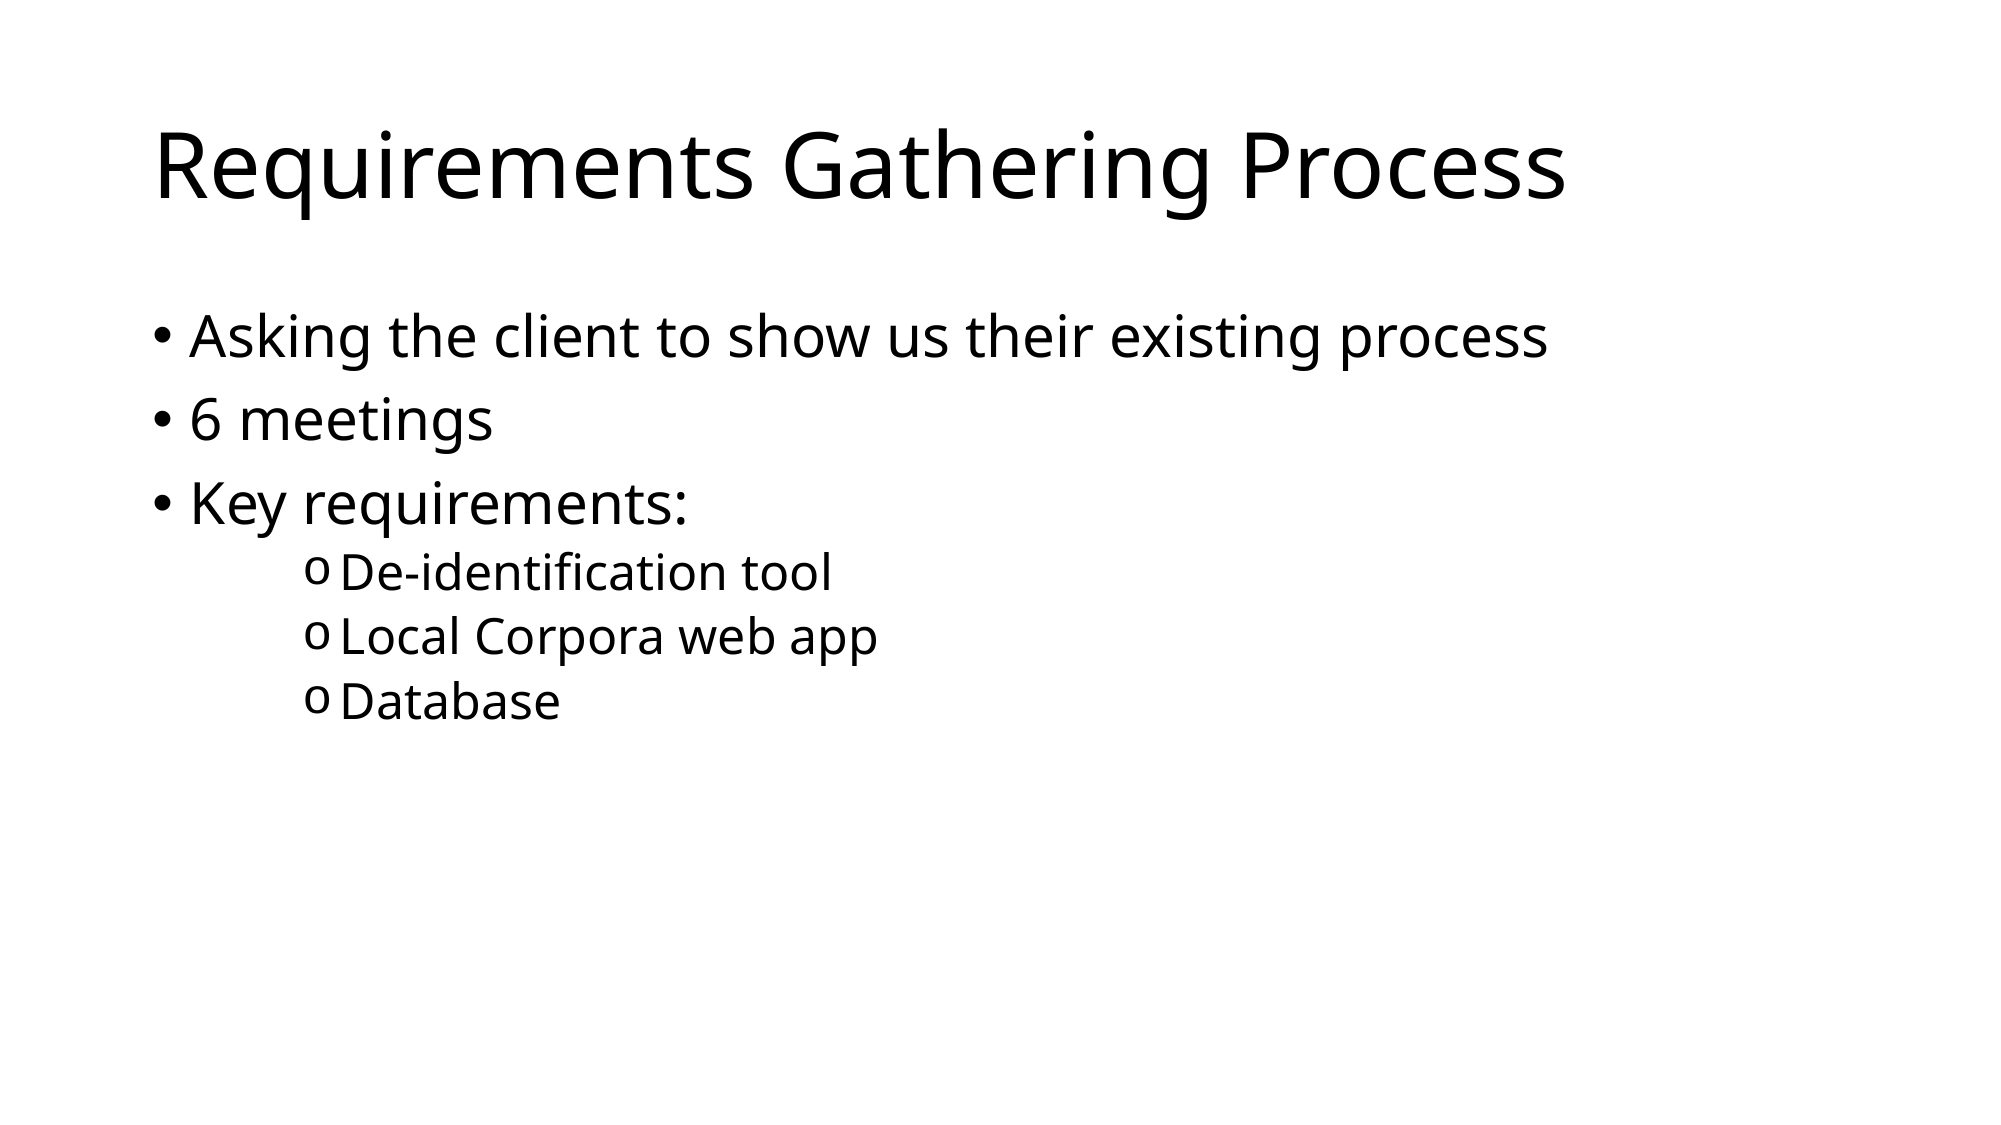

# Requirements Gathering Process
Asking the client to show us their existing process
6 meetings
Key requirements:
De-identification tool
Local Corpora web app
Database